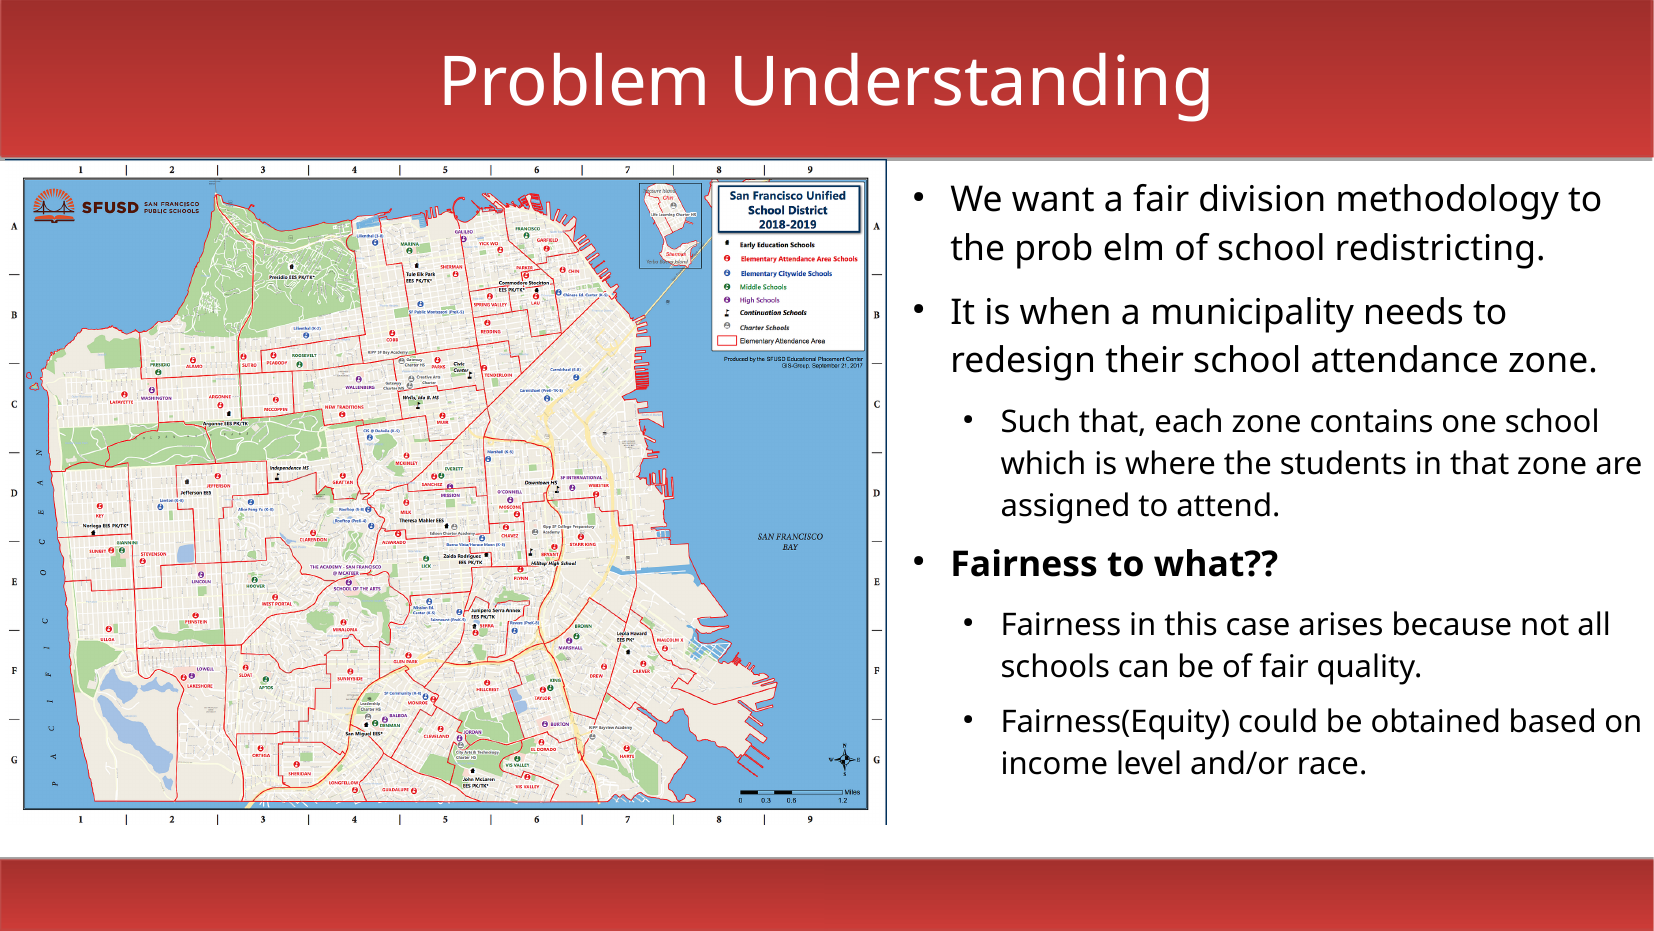

# Problem Understanding
We want a fair division methodology to the prob elm of school redistricting.
It is when a municipality needs to redesign their school attendance zone.
Such that, each zone contains one school which is where the students in that zone are assigned to attend.
Fairness to what??
Fairness in this case arises because not all schools can be of fair quality.
Fairness(Equity) could be obtained based on income level and/or race.